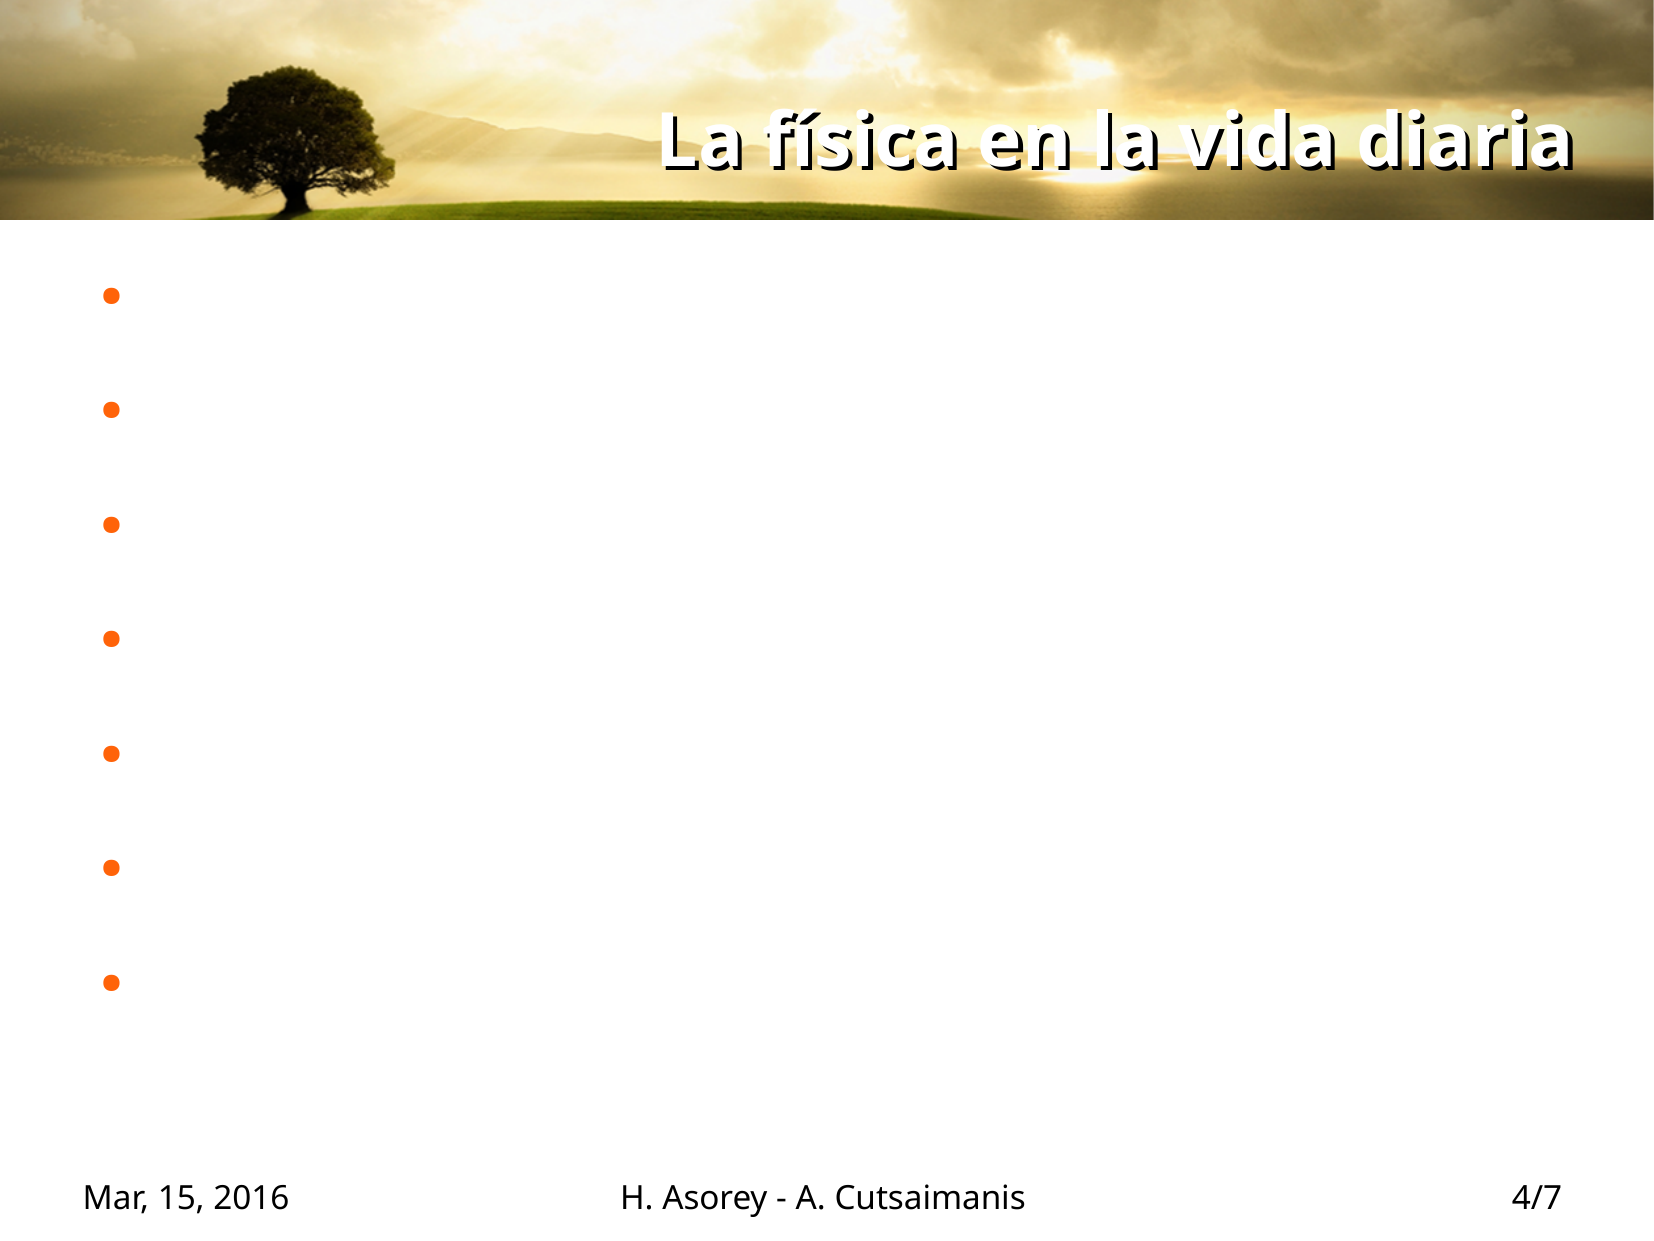

# La física en la vida diaria
Mar, 15, 2016
H. Asorey - A. Cutsaimanis
4